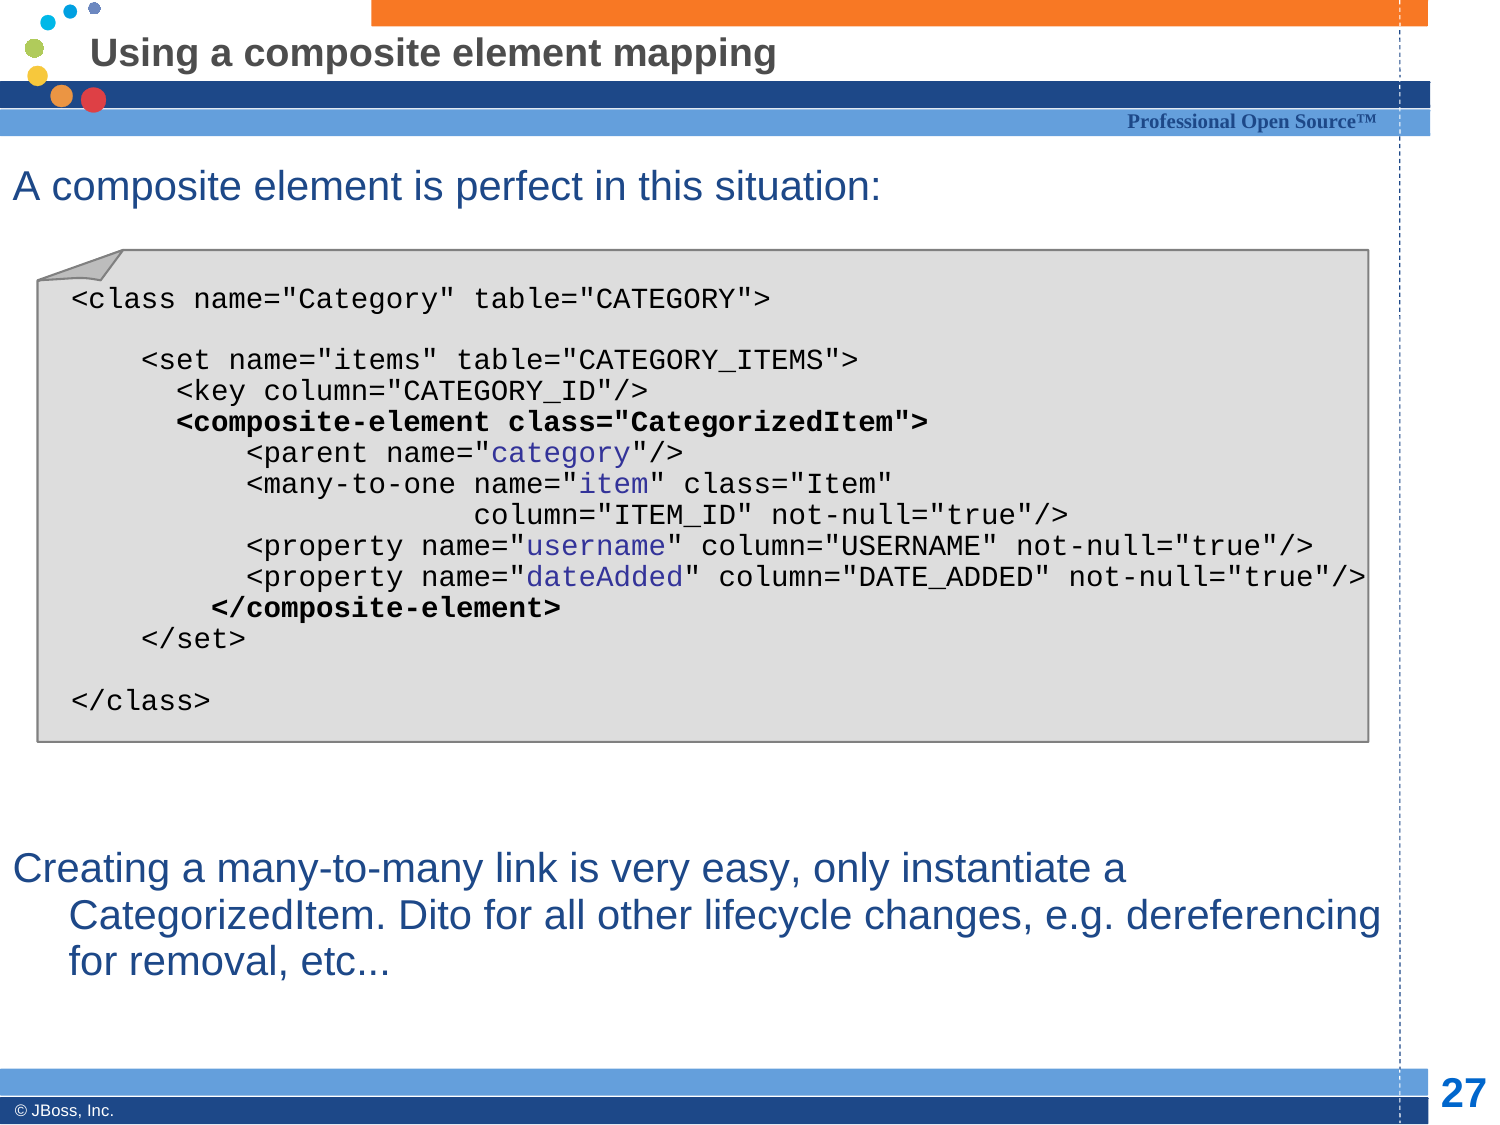

# Using a composite element mapping
A composite element is perfect in this situation:
Creating a many-to-many link is very easy, only instantiate a CategorizedItem. Dito for all other lifecycle changes, e.g. dereferencing for removal, etc...
<class name="Category" table="CATEGORY">
 <set name="items" table="CATEGORY_ITEMS">
 <key column="CATEGORY_ID"/>
 <composite-element class="CategorizedItem">
 <parent name="category"/>
 <many-to-one name="item" class="Item"
 column="ITEM_ID" not-null="true"/>
 <property name="username" column="USERNAME" not-null="true"/>
 <property name="dateAdded" column="DATE_ADDED" not-null="true"/>
 </composite-element>
 </set>
</class>